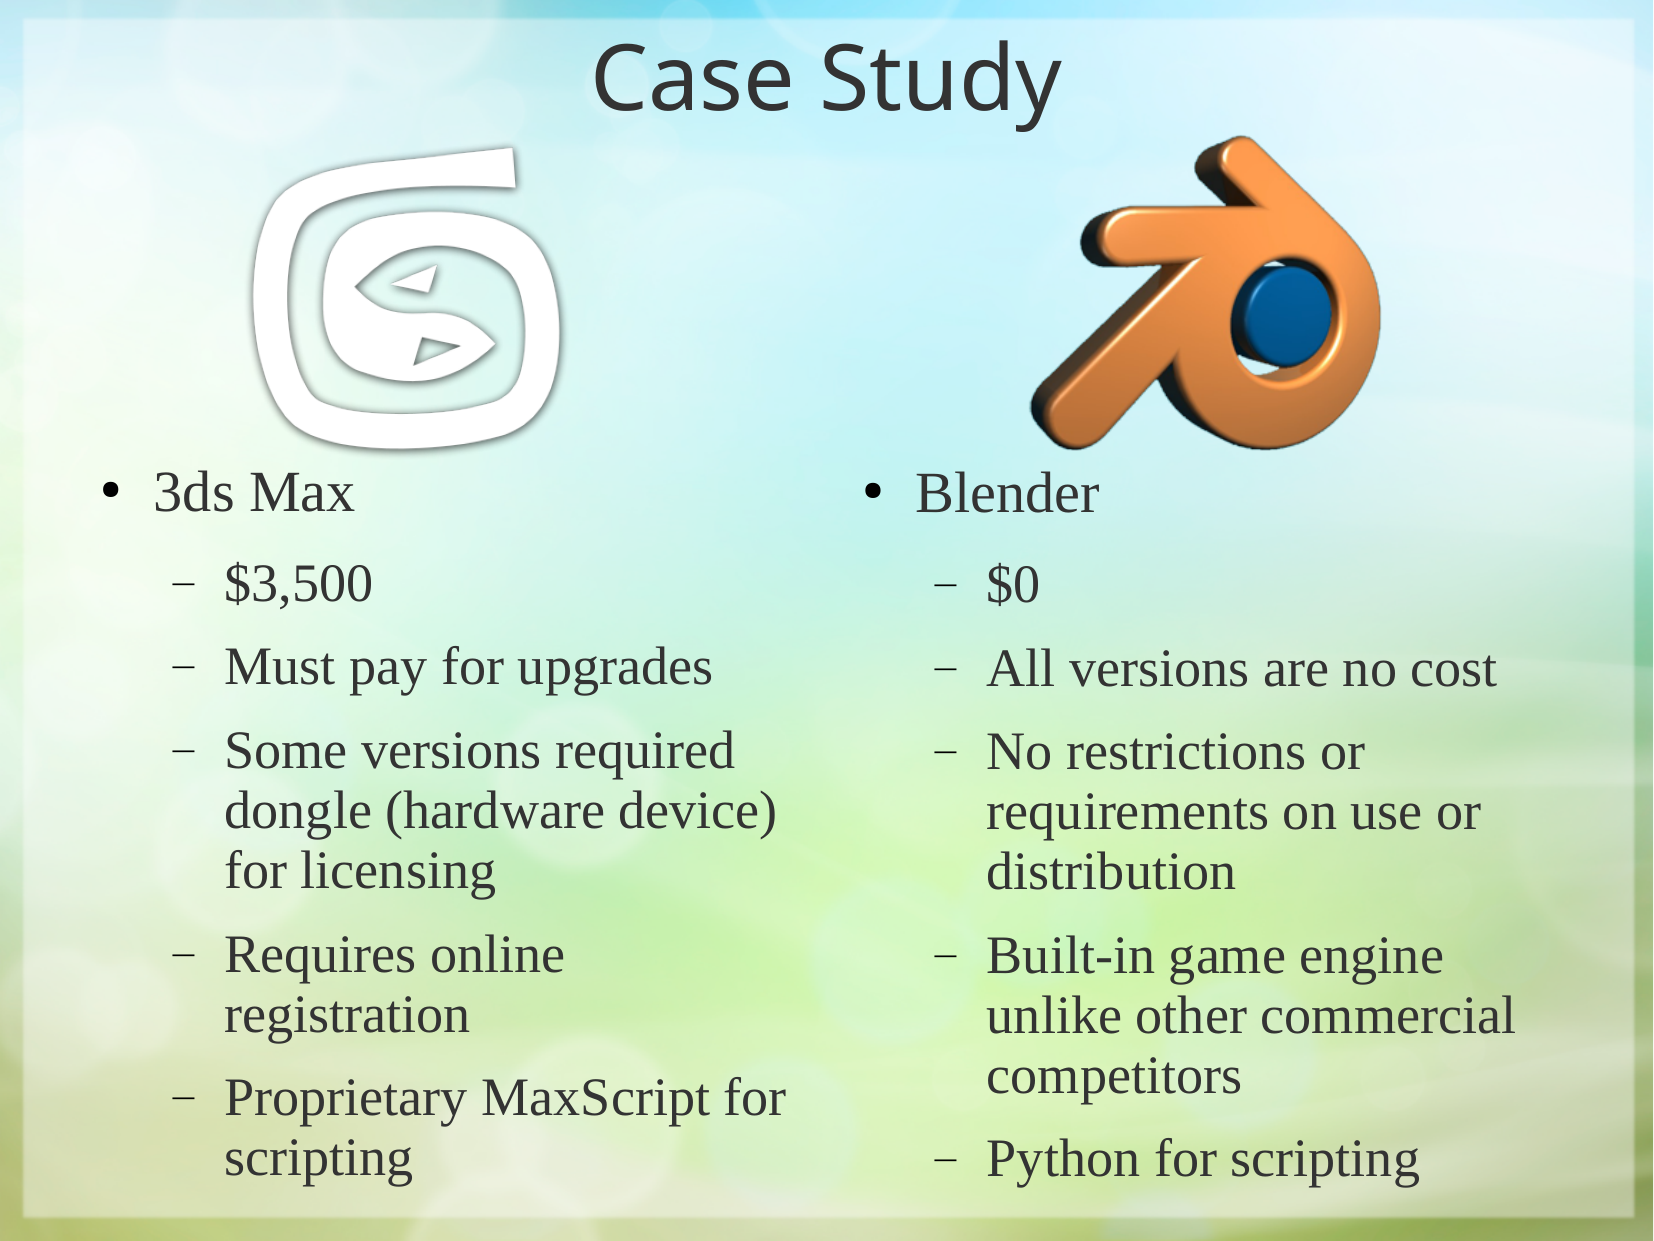

# Case Study
3ds Max
$3,500
Must pay for upgrades
Some versions required dongle (hardware device) for licensing
Requires online registration
Proprietary MaxScript for scripting
Blender
$0
All versions are no cost
No restrictions or requirements on use or distribution
Built-in game engine unlike other commercial competitors
Python for scripting